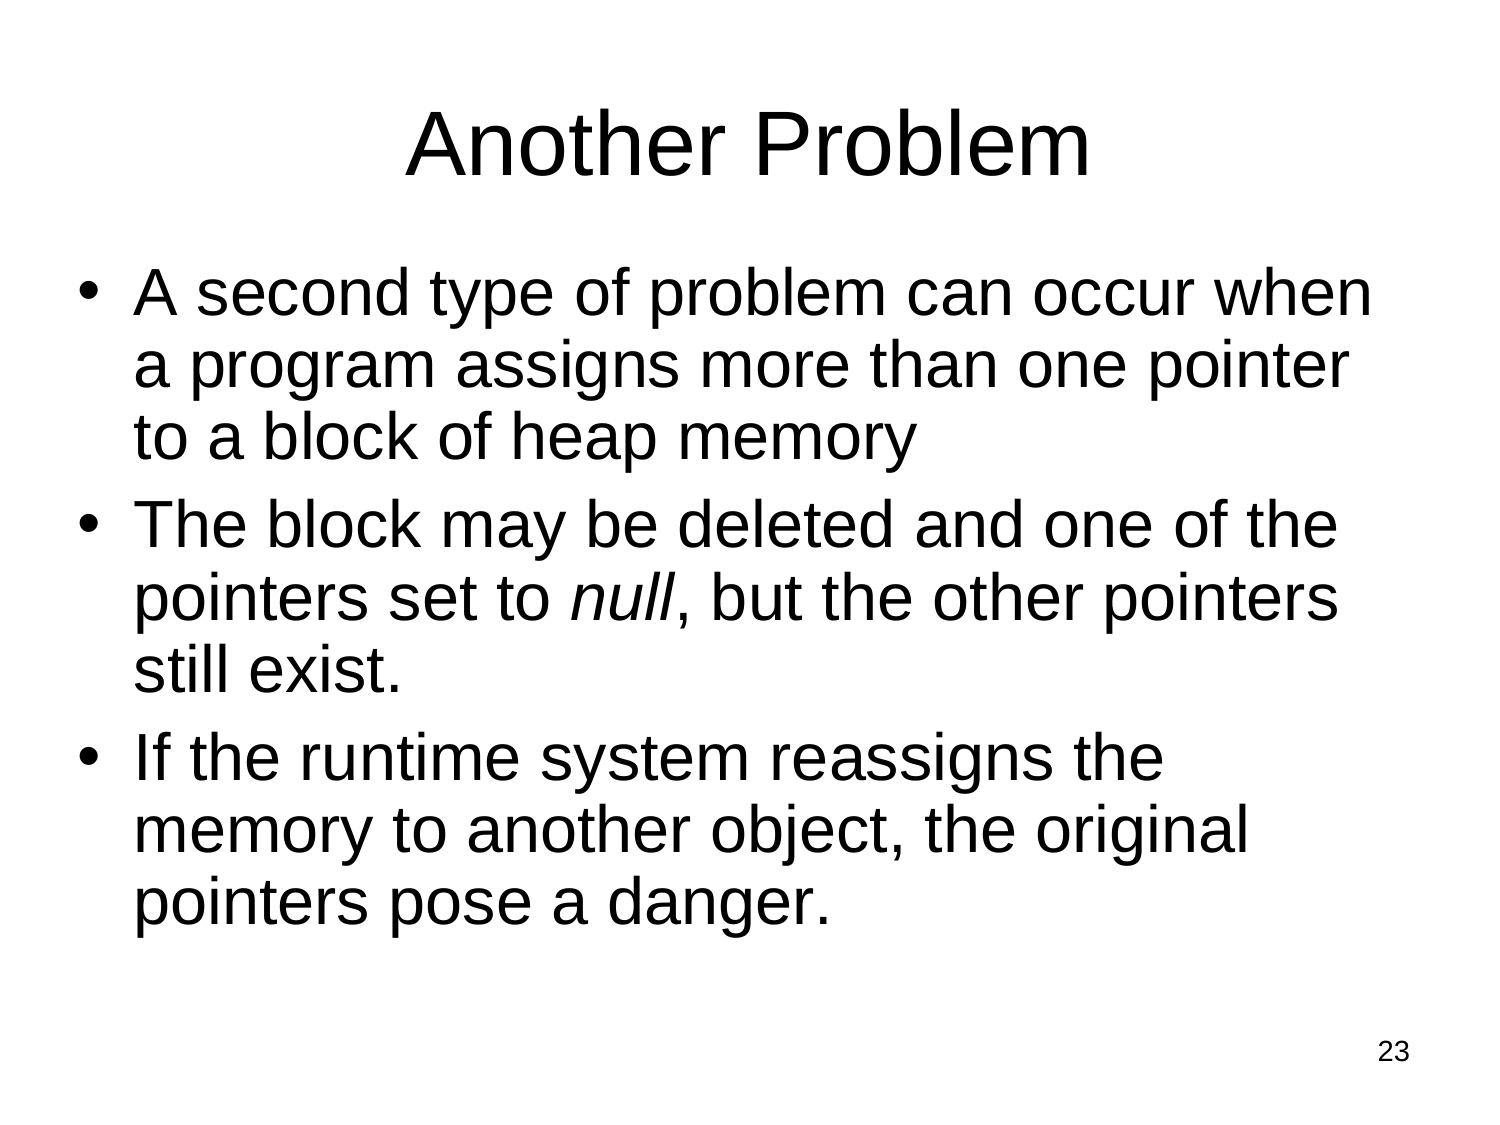

# Another Problem
A second type of problem can occur when a program assigns more than one pointer to a block of heap memory
The block may be deleted and one of the pointers set to null, but the other pointers still exist.
If the runtime system reassigns the memory to another object, the original pointers pose a danger.